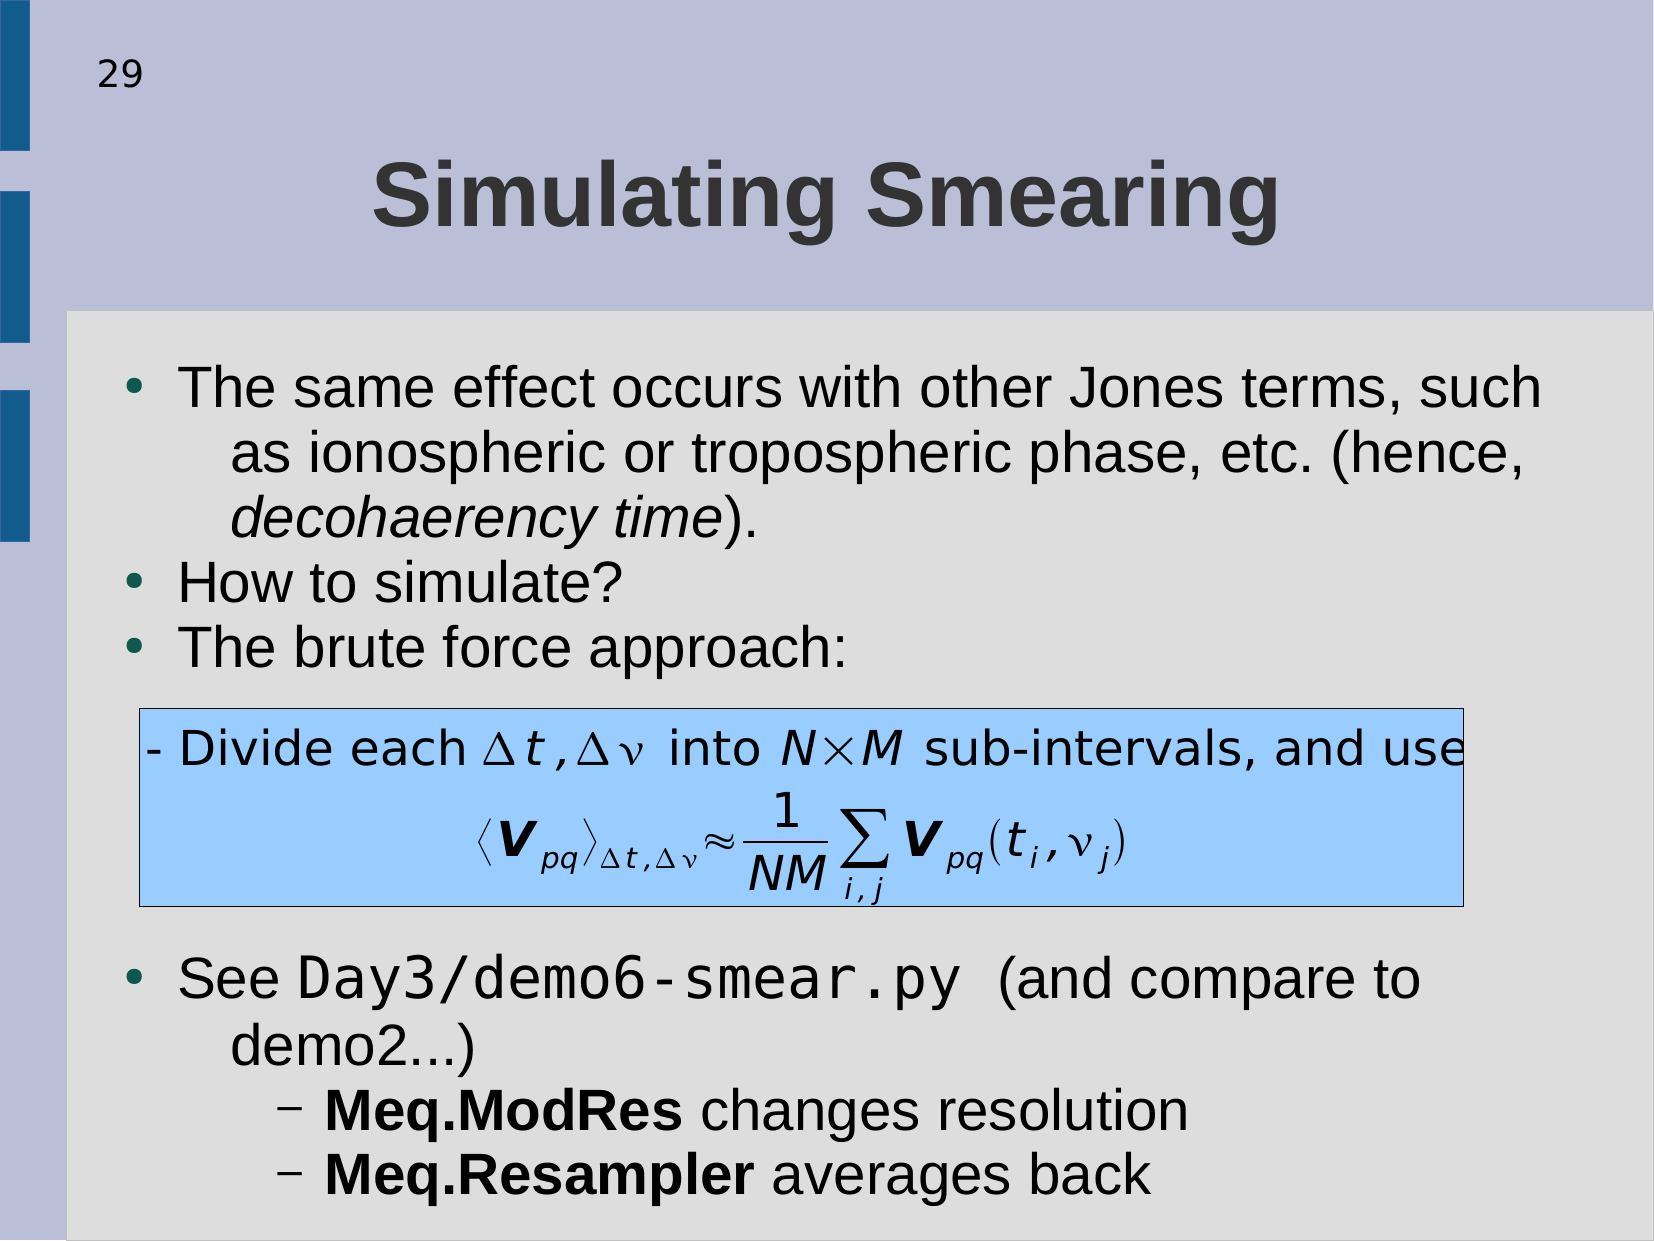

# Simulating Smearing
The same effect occurs with other Jones terms, such as ionospheric or tropospheric phase, etc. (hence, decohaerency time).
How to simulate?
The brute force approach:
See Day3/demo6-smear.py (and compare to demo2...)
Meq.ModRes changes resolution
Meq.Resampler averages back